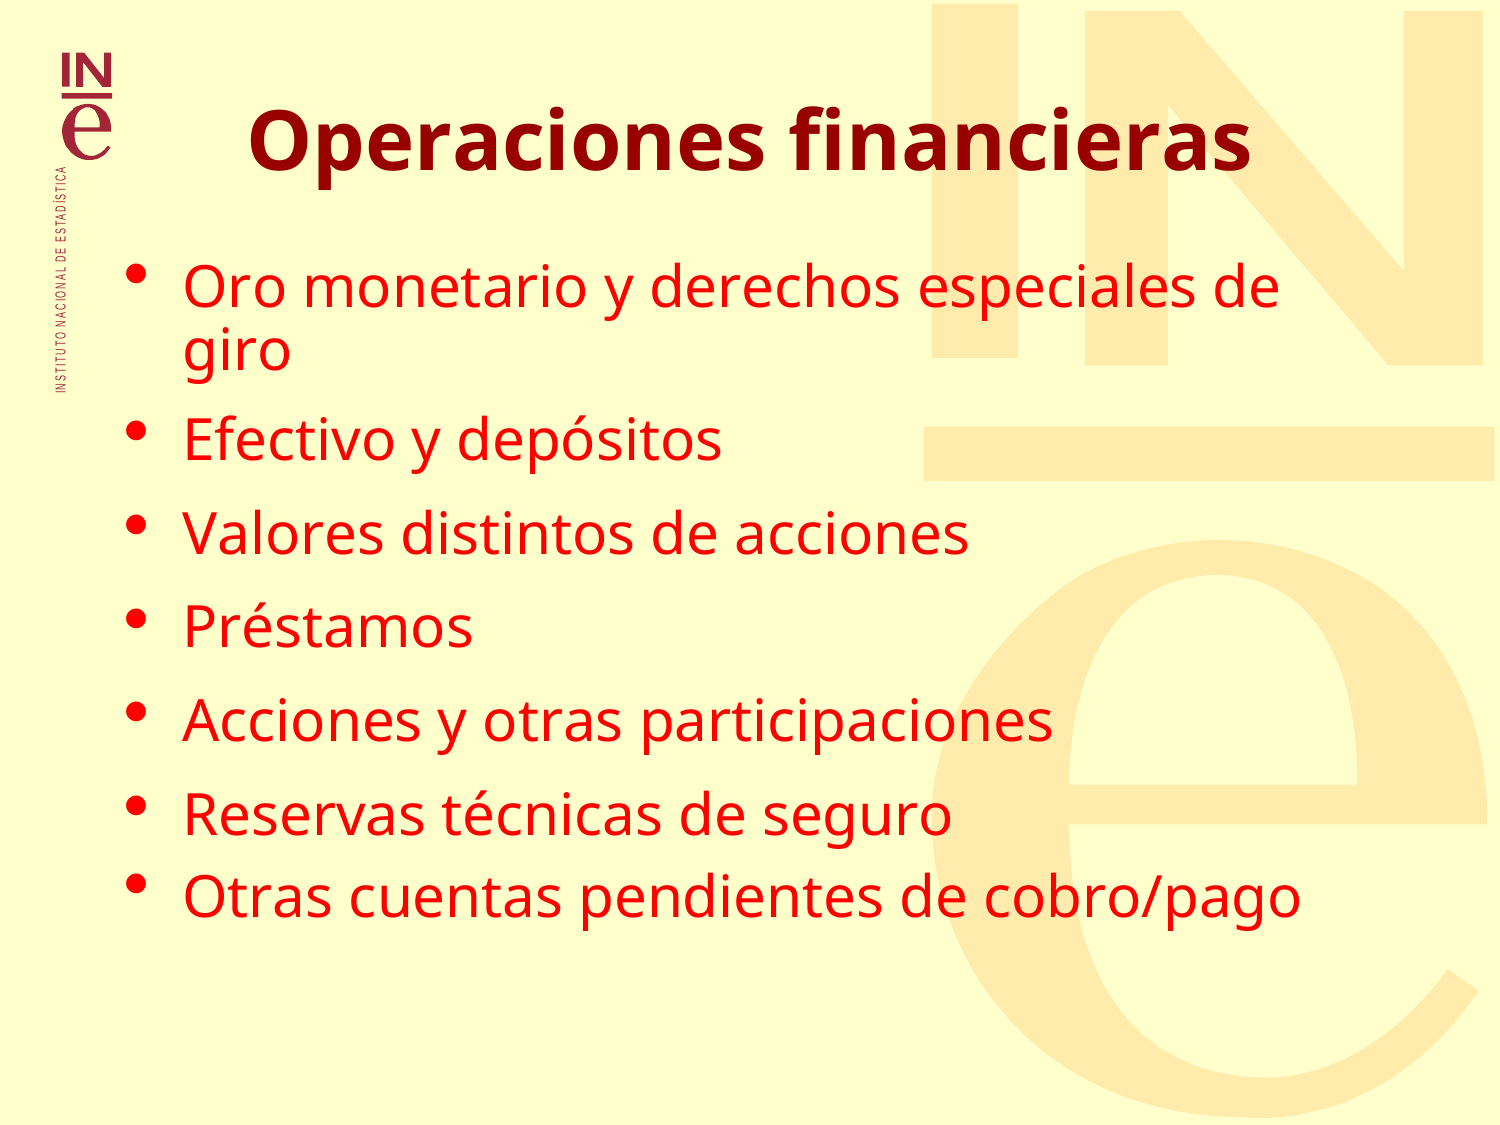

# Operaciones financieras
Oro monetario y derechos especiales de giro
Efectivo y depósitos
Valores distintos de acciones
Préstamos
Acciones y otras participaciones
Reservas técnicas de seguro
Otras cuentas pendientes de cobro/pago